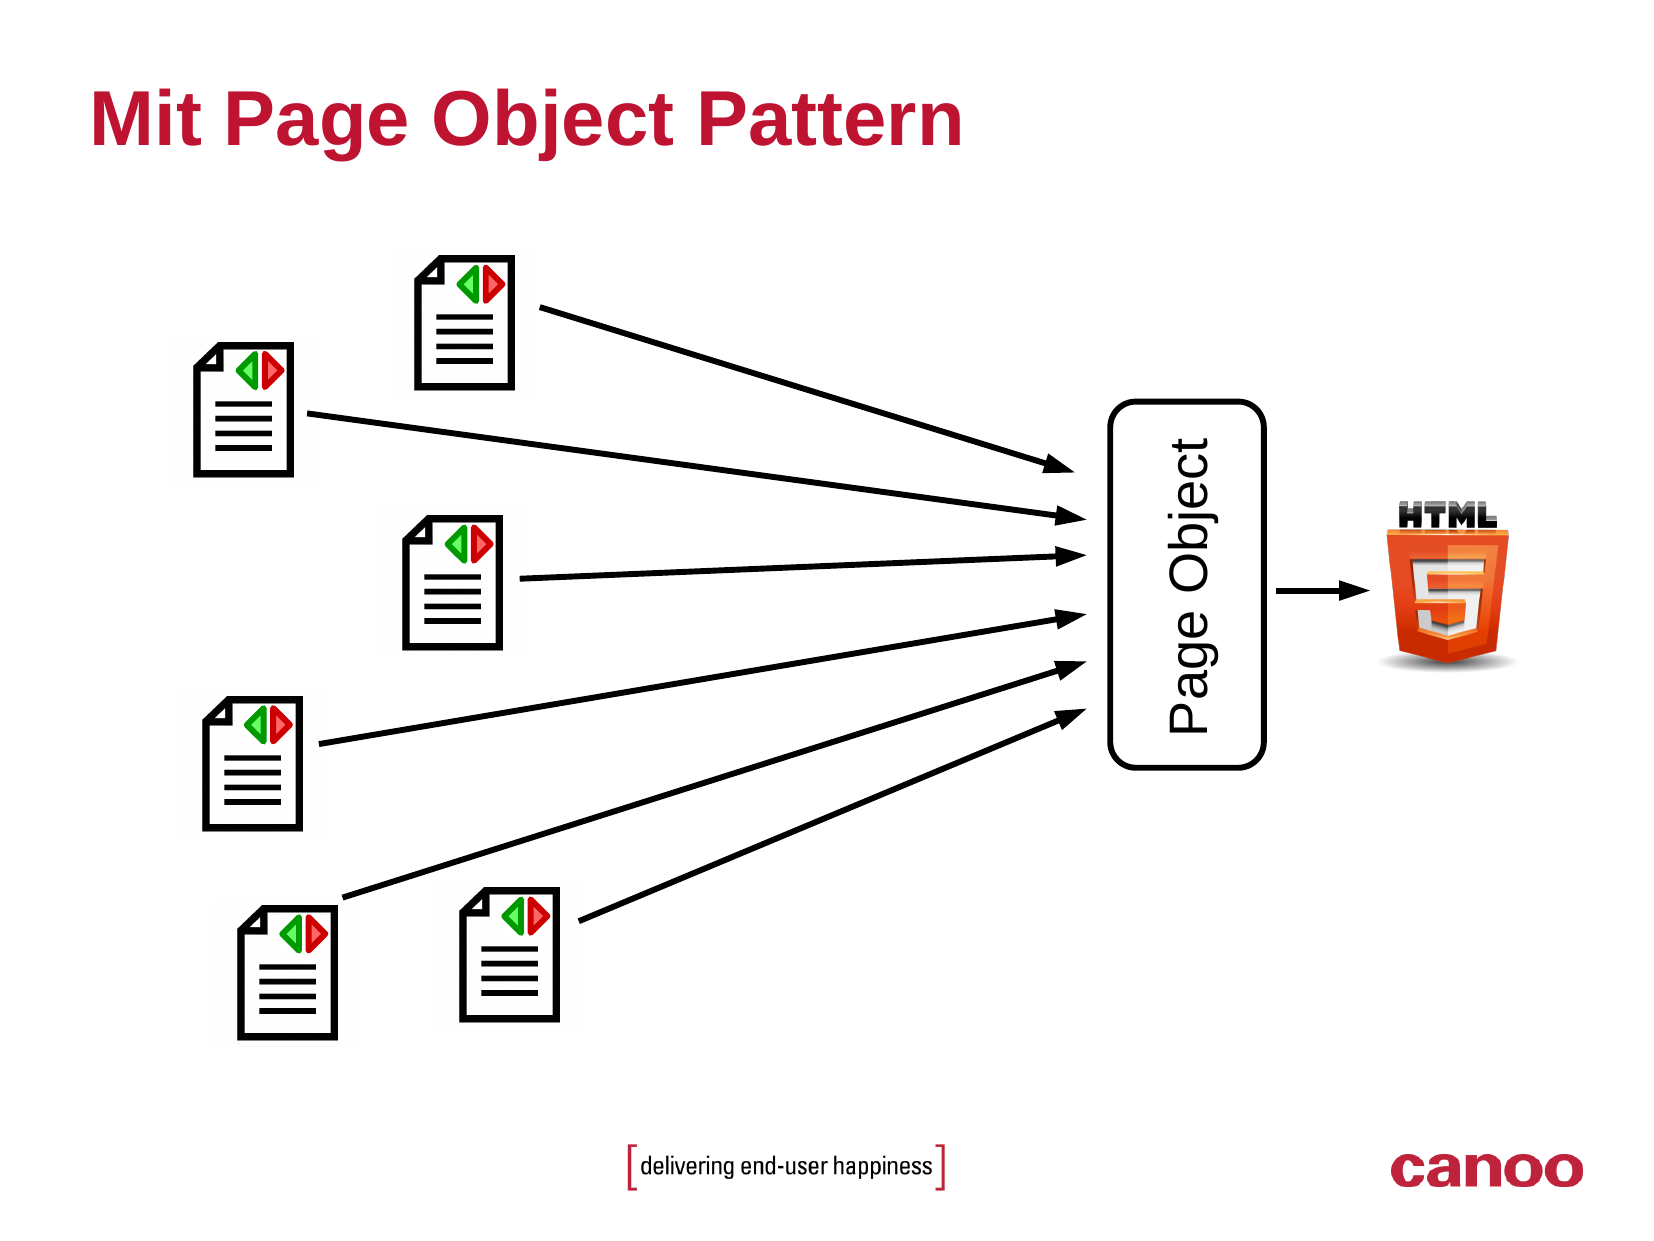

# Mit Page Object Pattern
Page Object